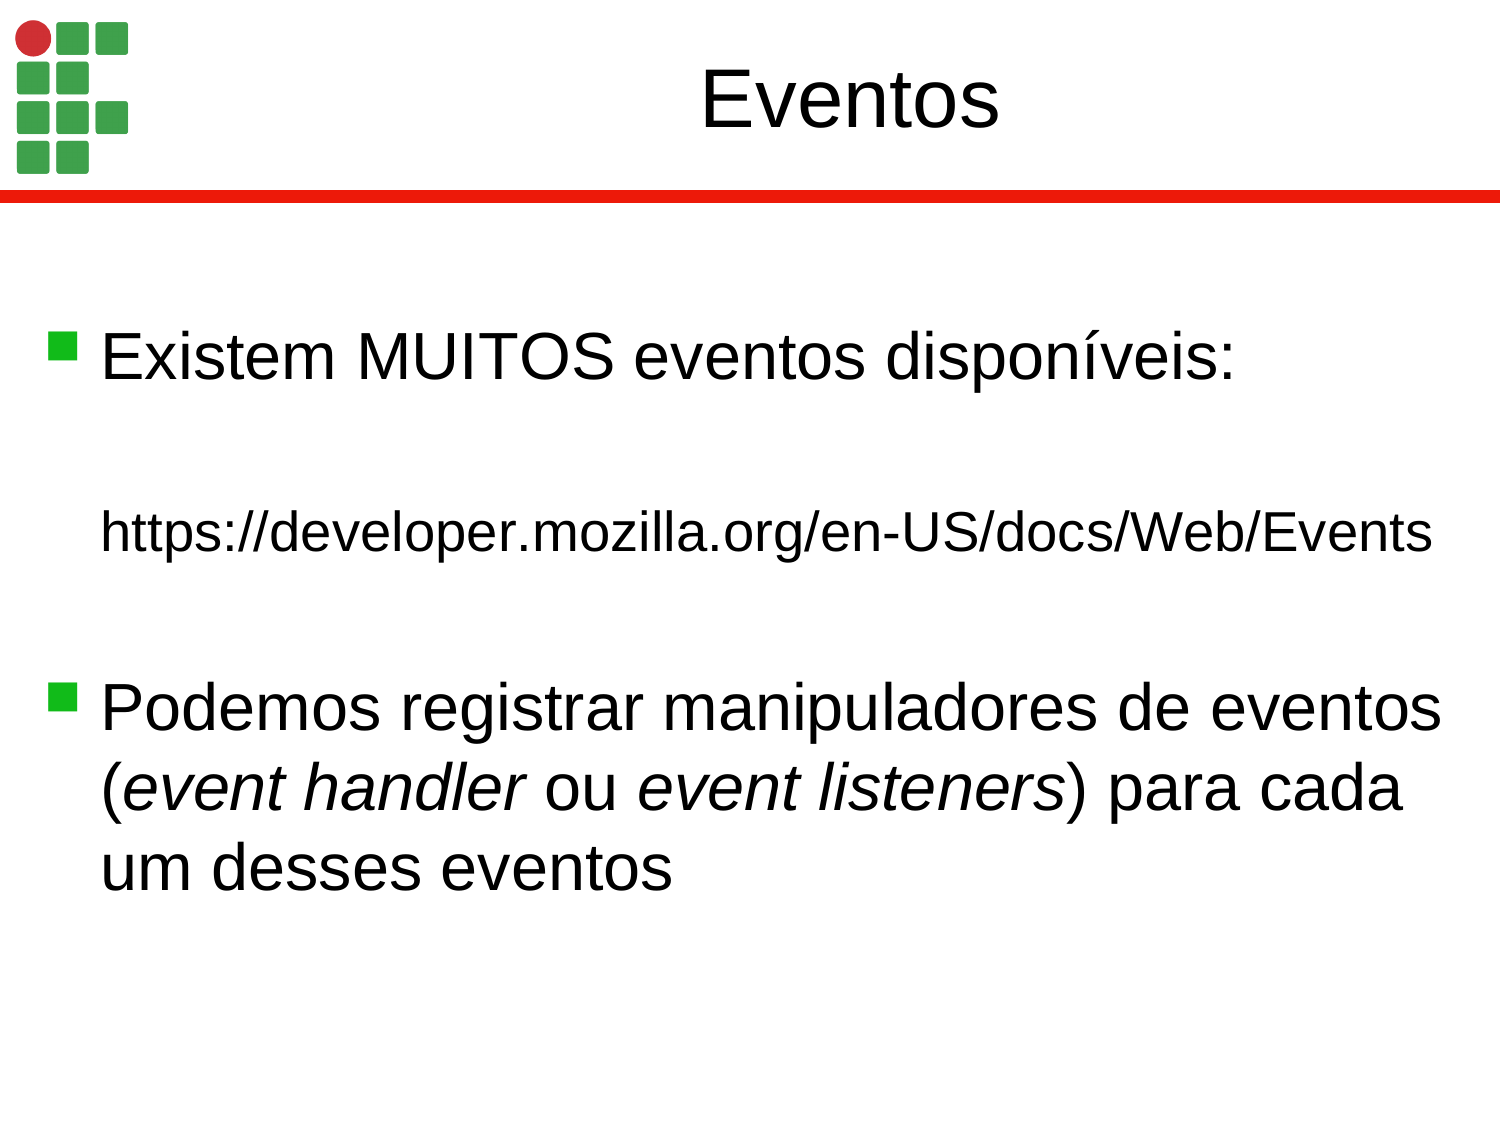

# Eventos
Existem MUITOS eventos disponíveis:
https://developer.mozilla.org/en-US/docs/Web/Events
Podemos registrar manipuladores de eventos (event handler ou event listeners) para cada um desses eventos